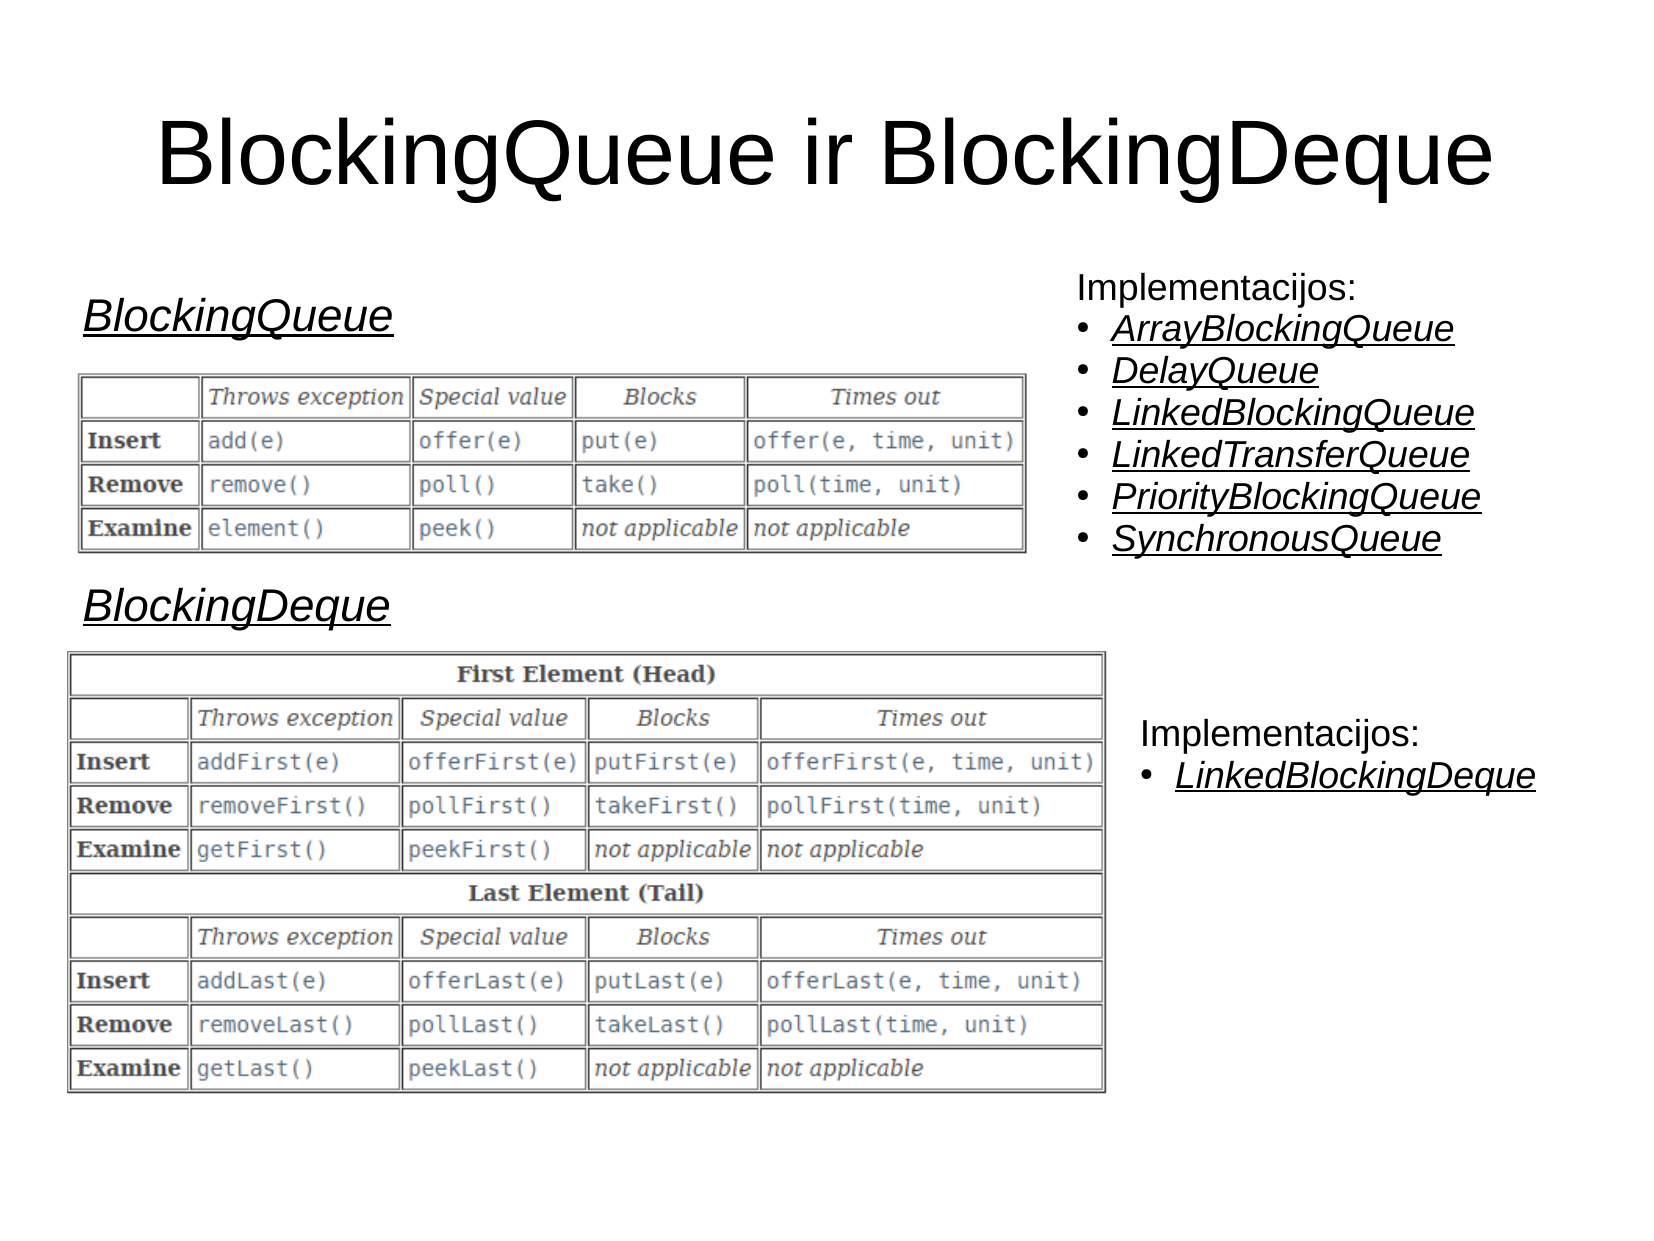

# BlockingQueue ir BlockingDeque
Implementacijos:
ArrayBlockingQueue
DelayQueue
LinkedBlockingQueue
LinkedTransferQueue
PriorityBlockingQueue
SynchronousQueue
BlockingQueue
BlockingDeque
Implementacijos:
LinkedBlockingDeque